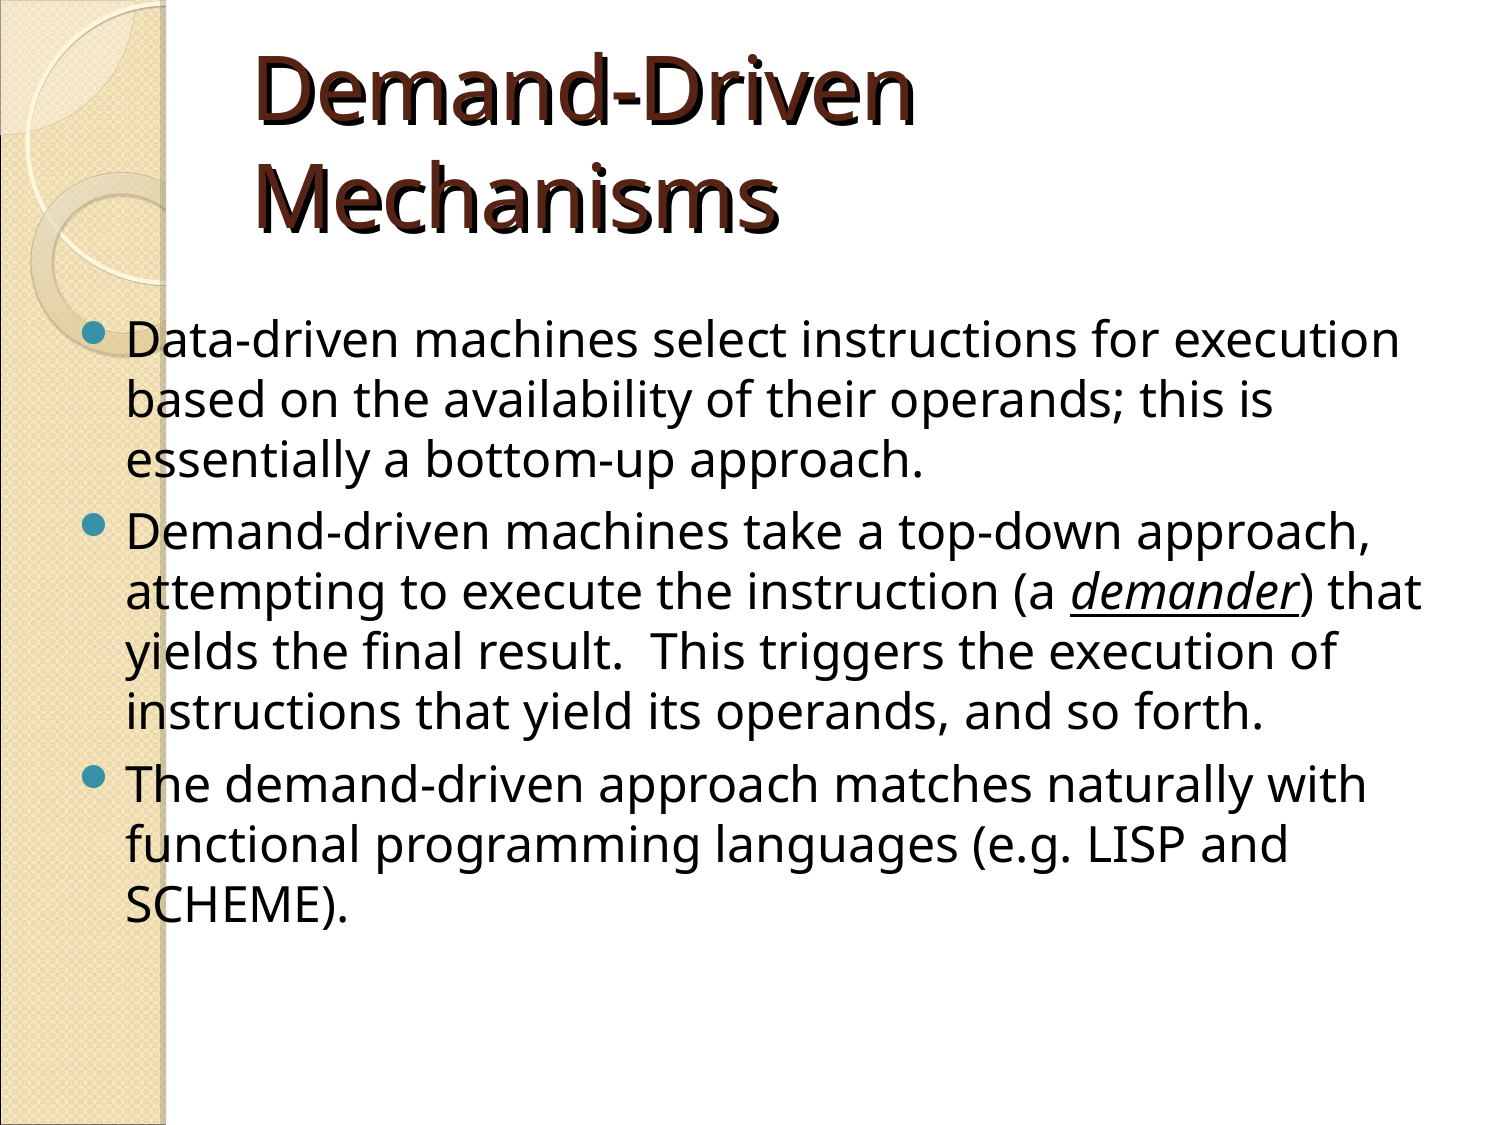

# Demand-Driven Mechanisms
Data-driven machines select instructions for execution based on the availability of their operands; this is essentially a bottom-up approach.
Demand-driven machines take a top-down approach, attempting to execute the instruction (a demander) that yields the final result. This triggers the execution of instructions that yield its operands, and so forth.
The demand-driven approach matches naturally with functional programming languages (e.g. LISP and SCHEME).